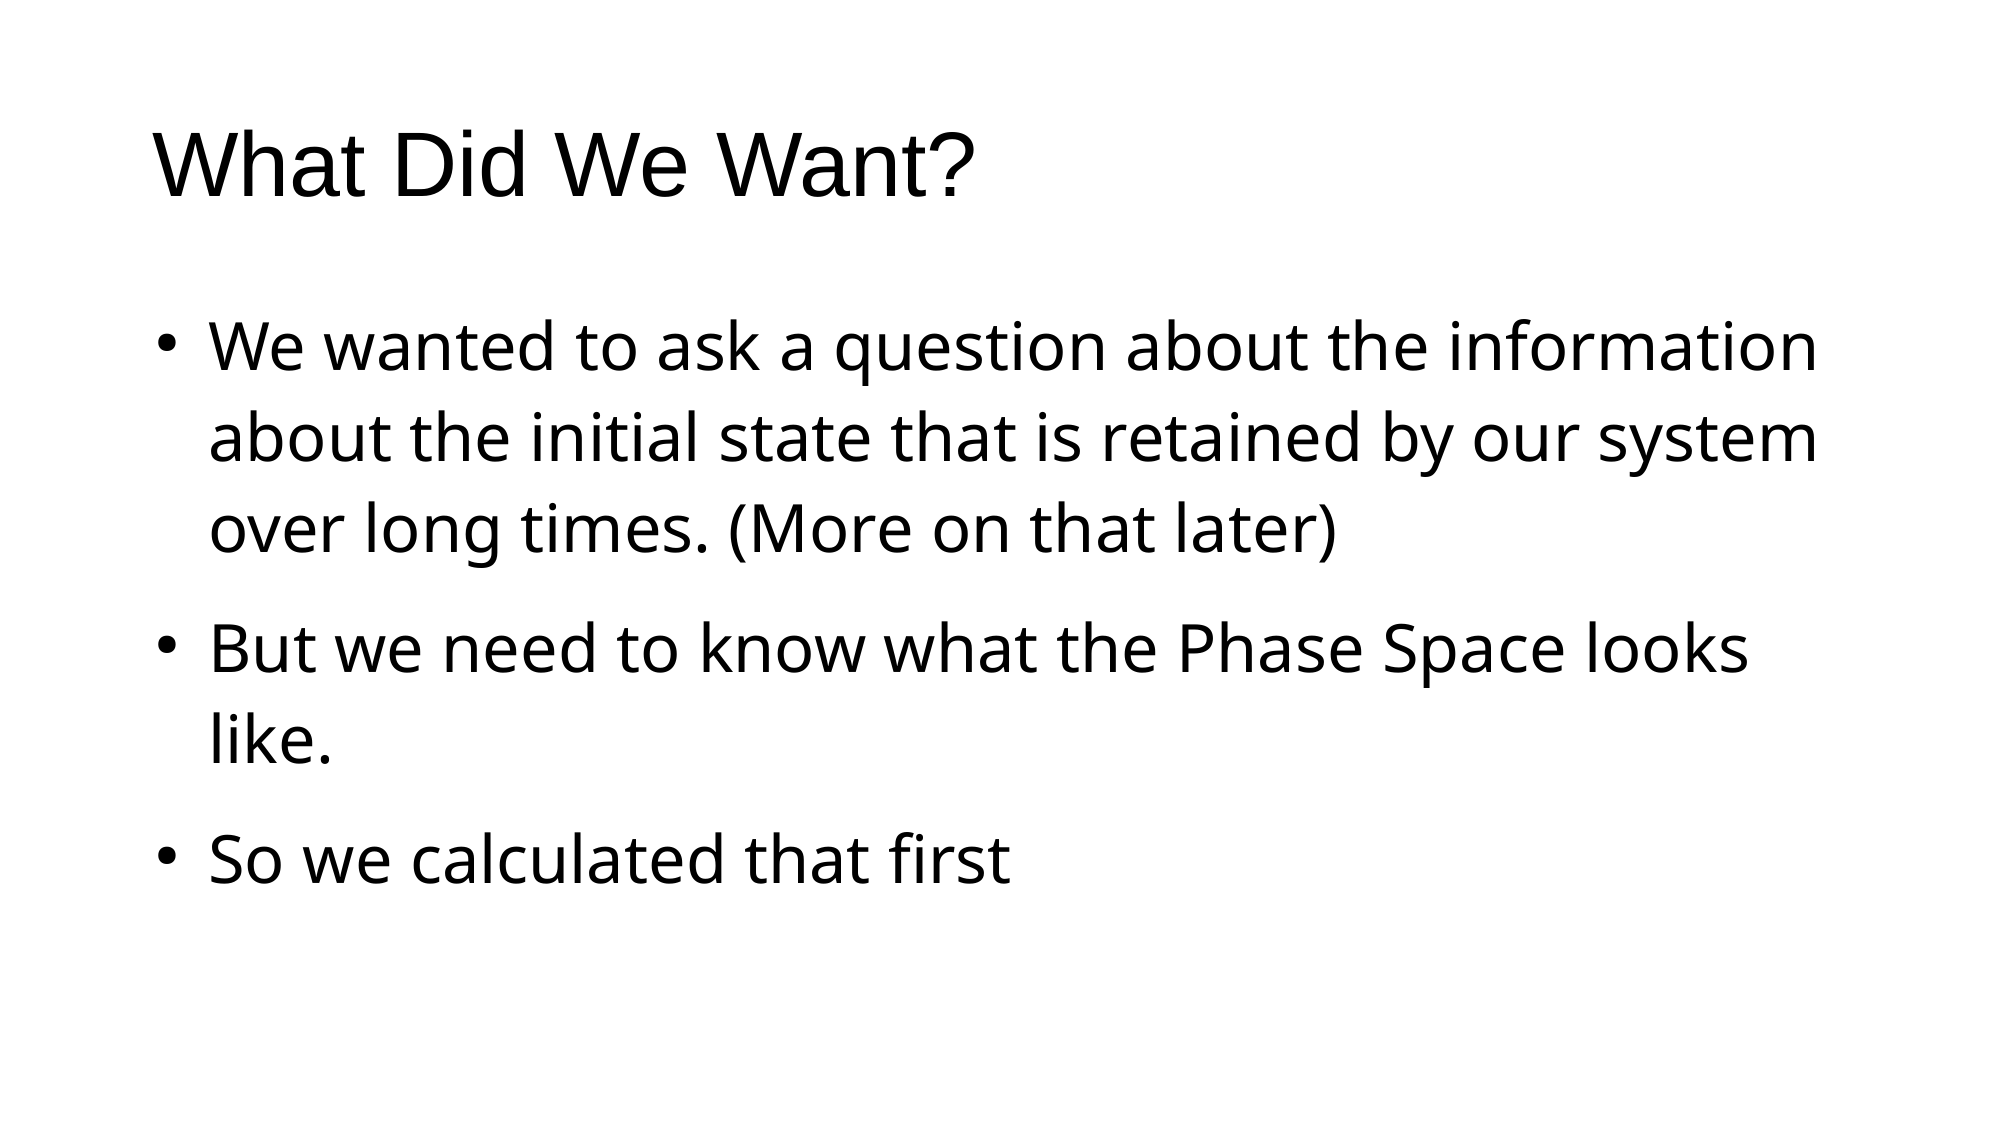

# What Did We Want?
We wanted to ask a question about the information about the initial state that is retained by our system over long times. (More on that later)
But we need to know what the Phase Space looks like.
So we calculated that first